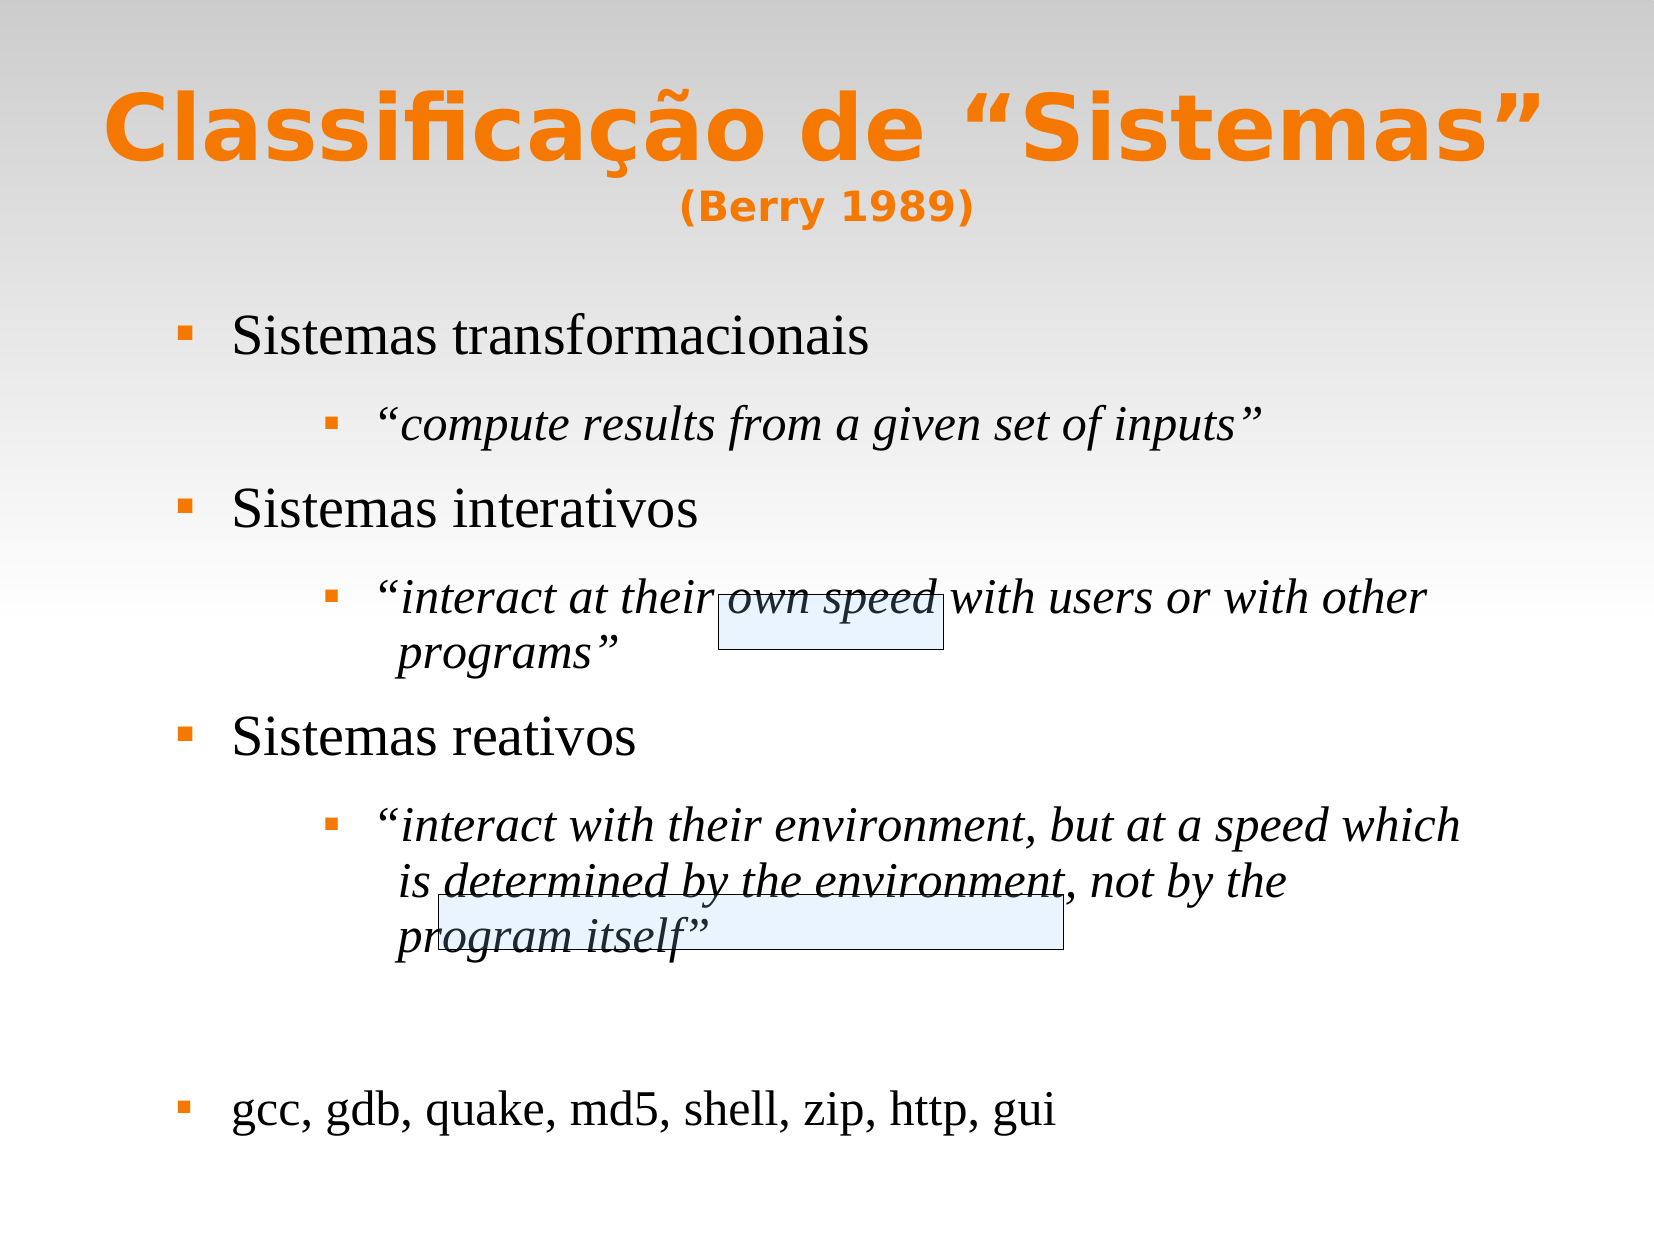

# Classificação de “Sistemas” (Berry 1989)
Sistemas transformacionais
“compute results from a given set of inputs”
Sistemas interativos
“interact at their own speed with users or with other programs”
Sistemas reativos
“interact with their environment, but at a speed which is determined by the environment, not by the program itself”
gcc, gdb, quake, md5, shell, zip, http, gui